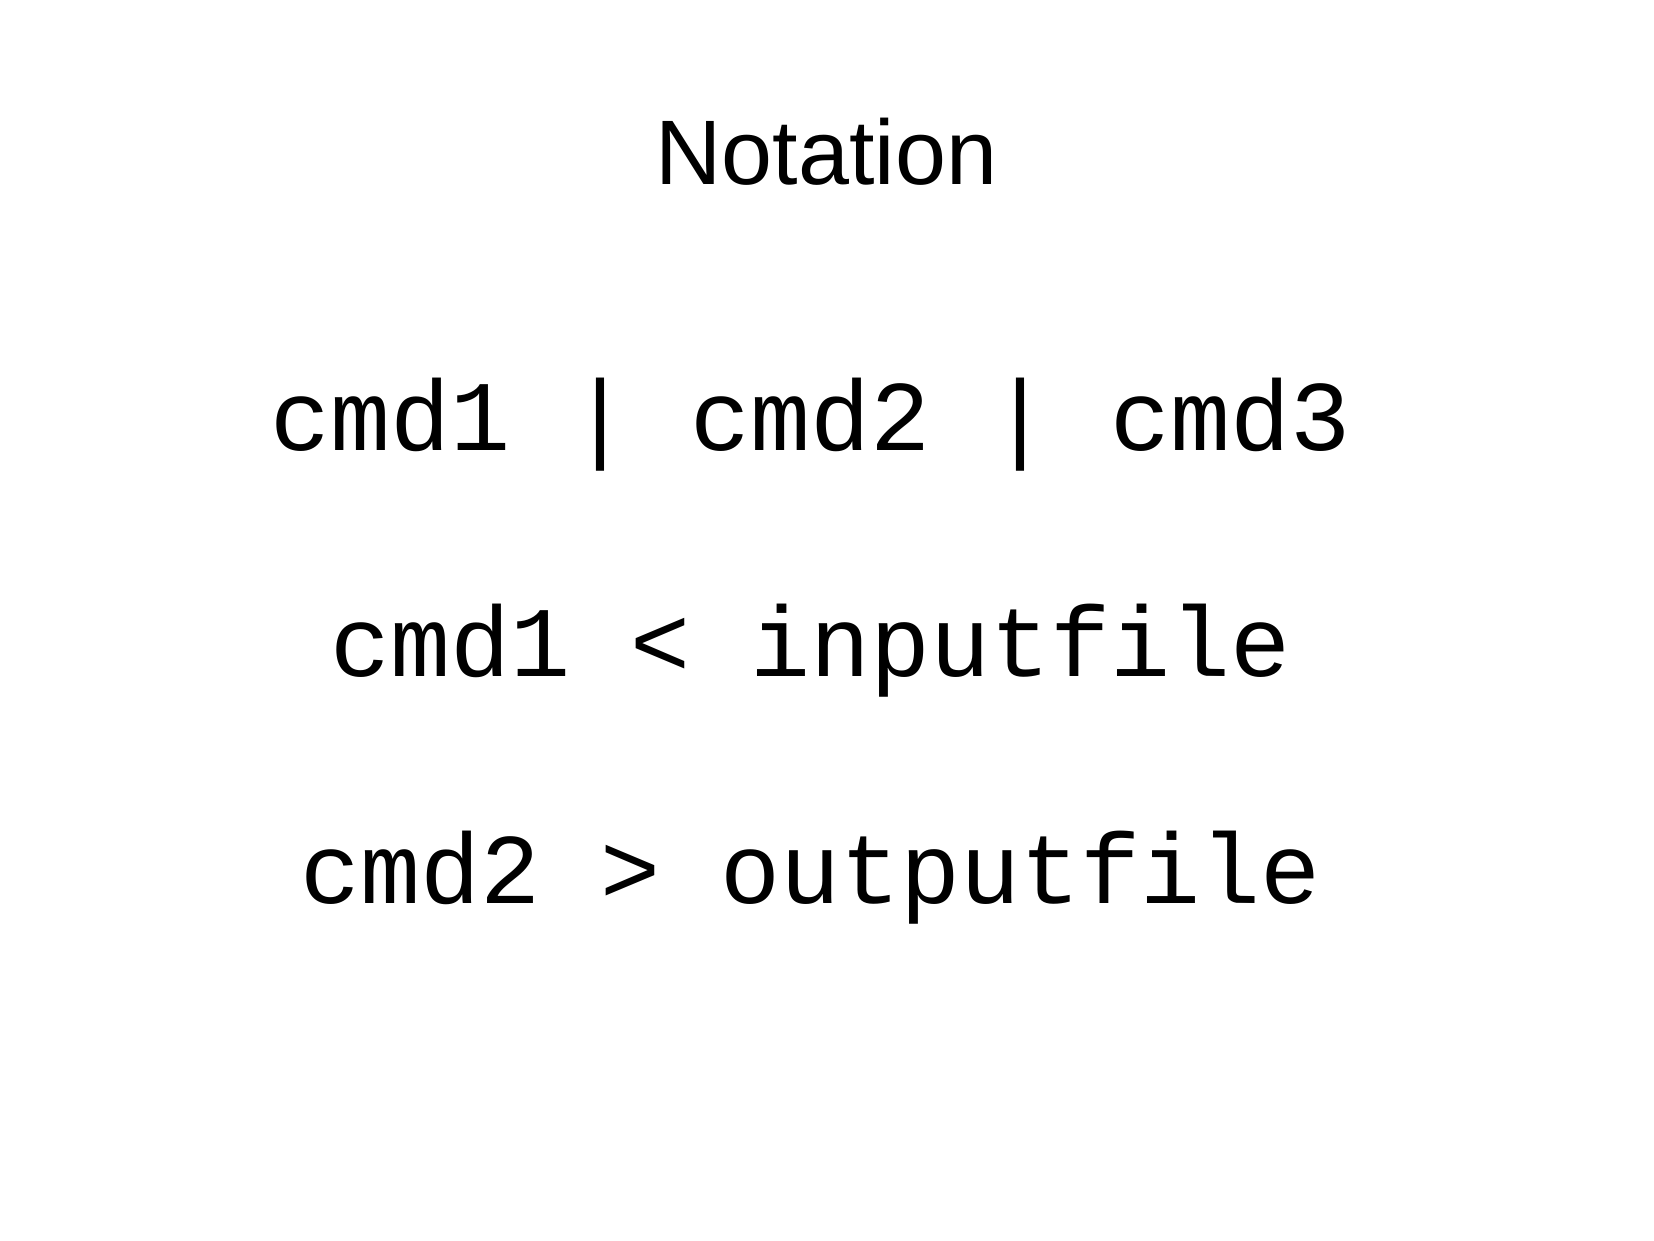

# Notation
cmd1 | cmd2 | cmd3
cmd1 < inputfile
cmd2 > outputfile